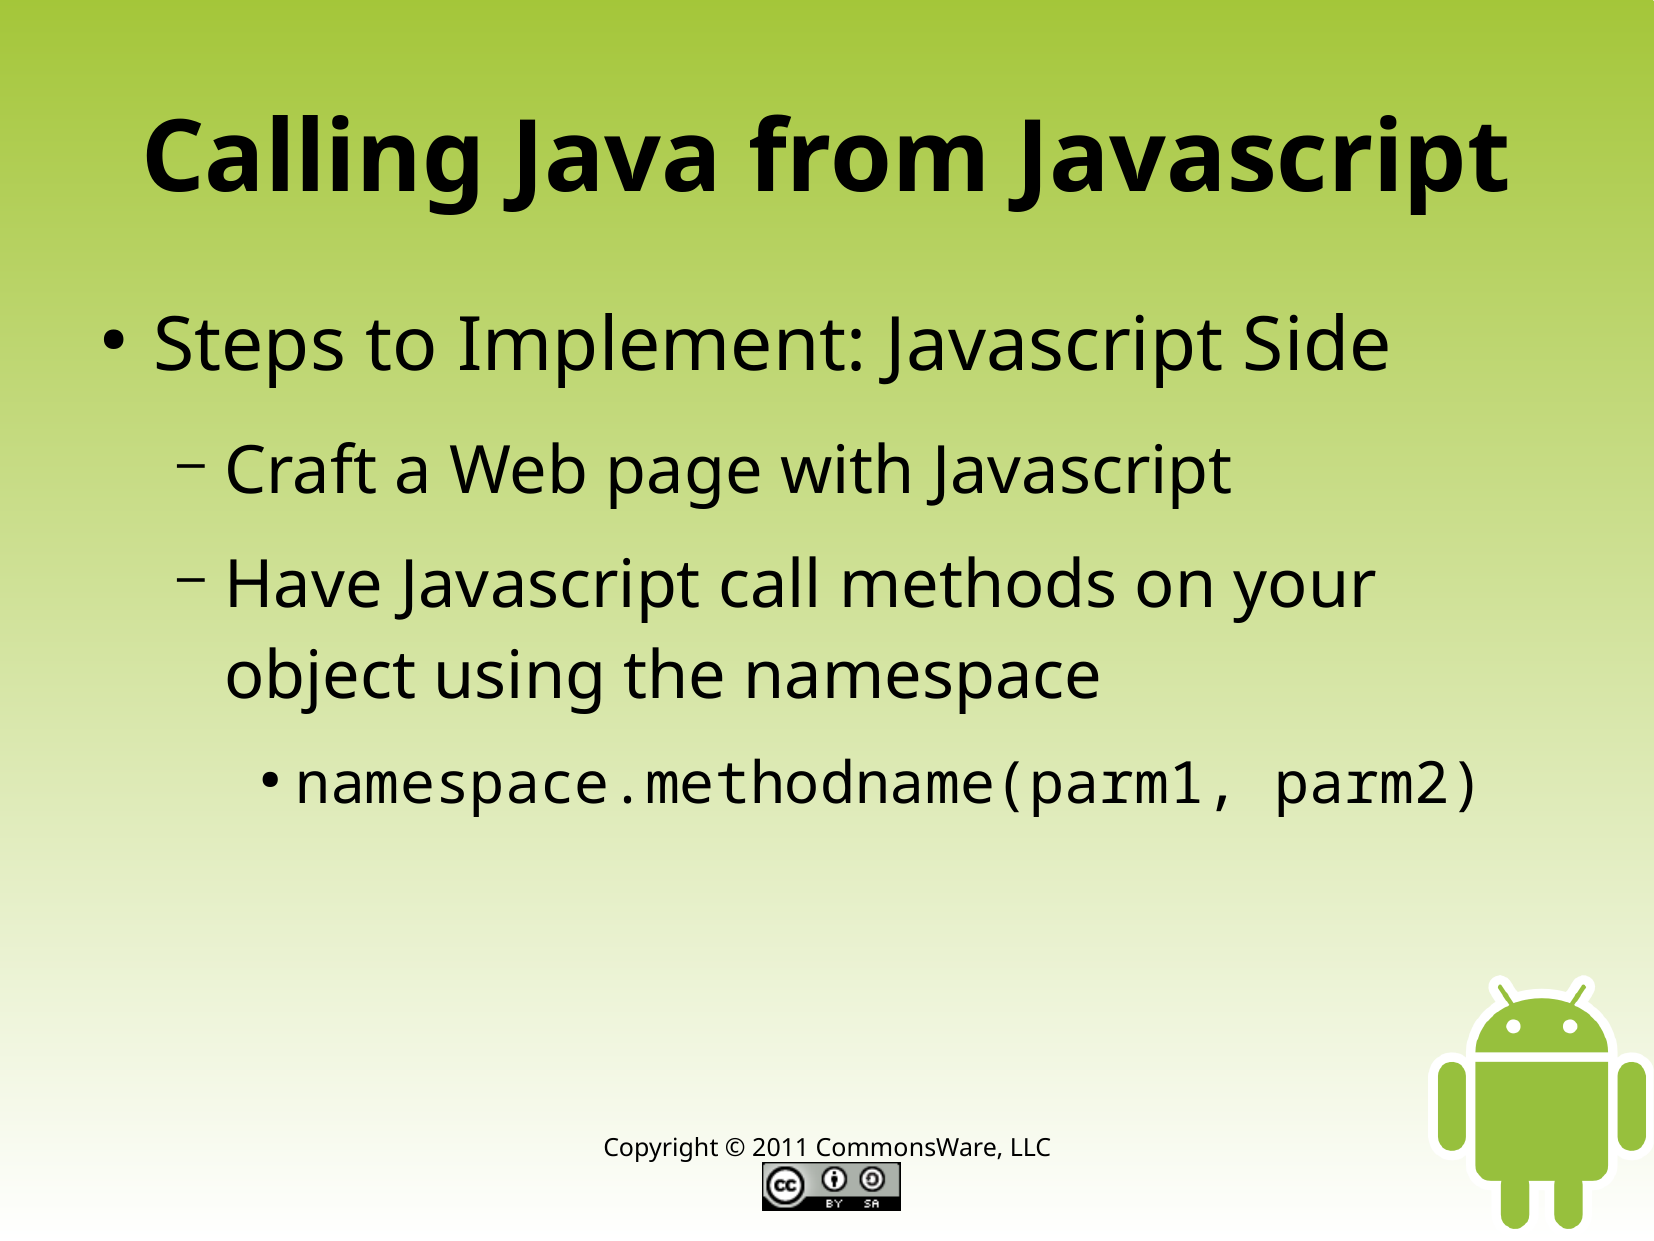

# Calling Java from Javascript
Steps to Implement: Javascript Side
Craft a Web page with Javascript
Have Javascript call methods on your object using the namespace
namespace.methodname(parm1, parm2)